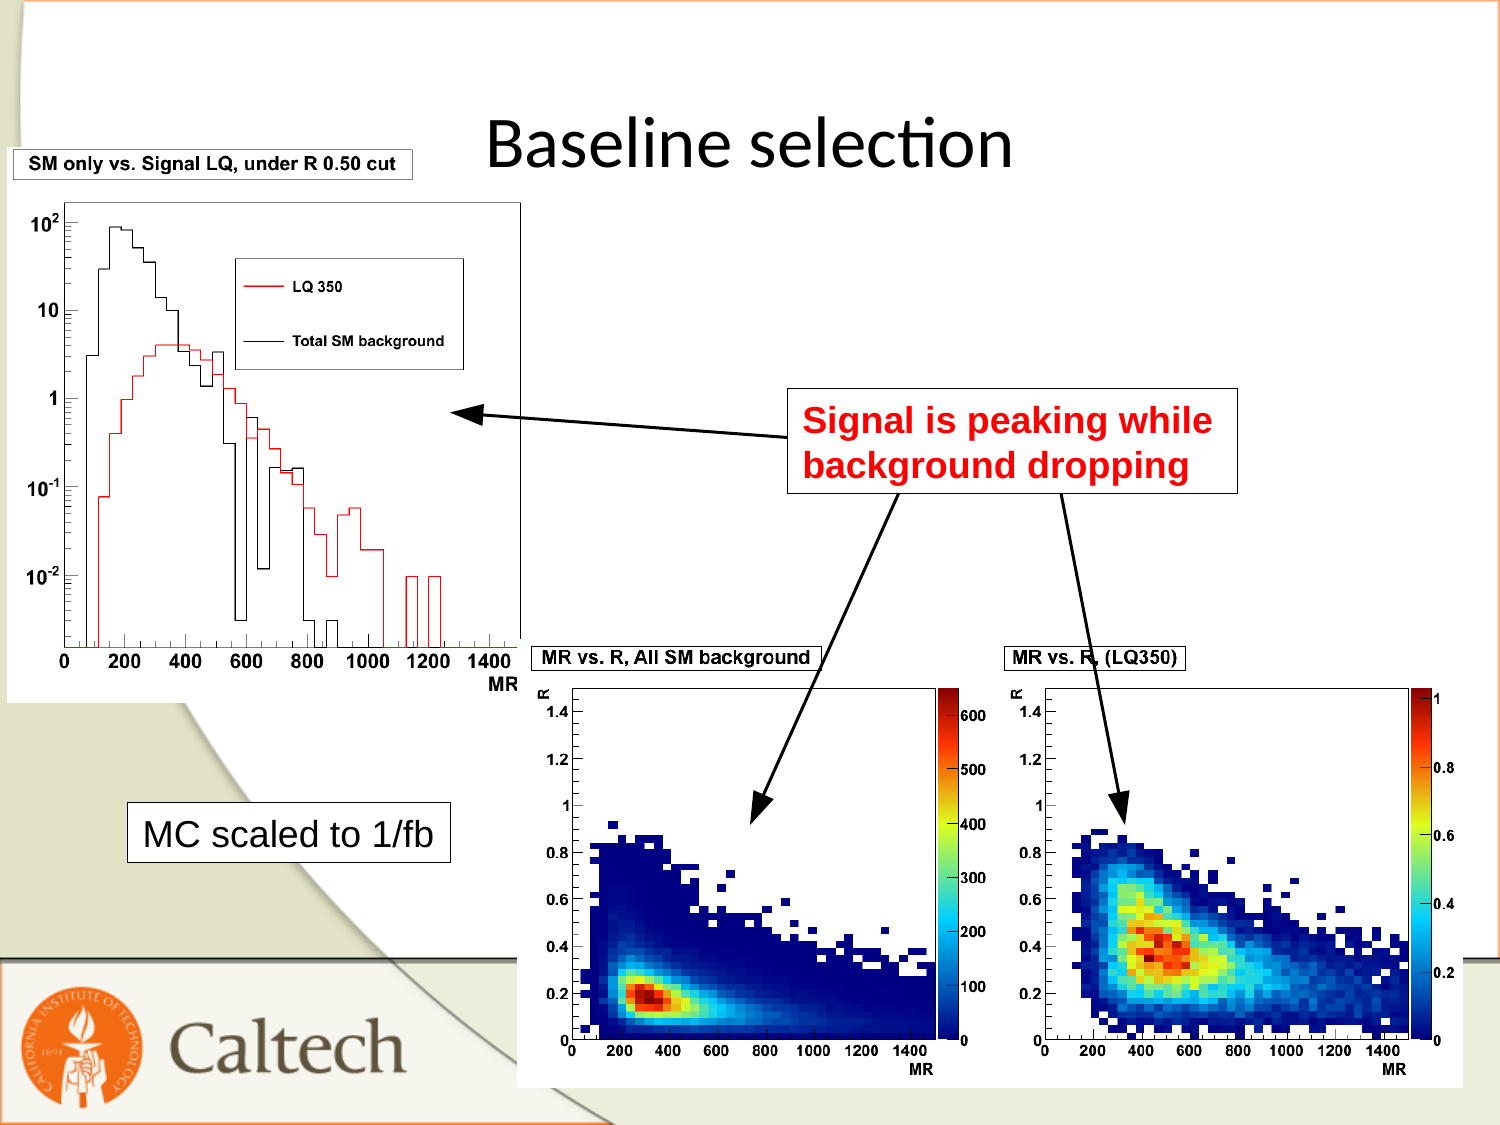

# Baseline selection
Signal is peaking while background dropping
MC scaled to 1/fb
Yi Chen, LQ3 Meeting, June 17, 2011
13